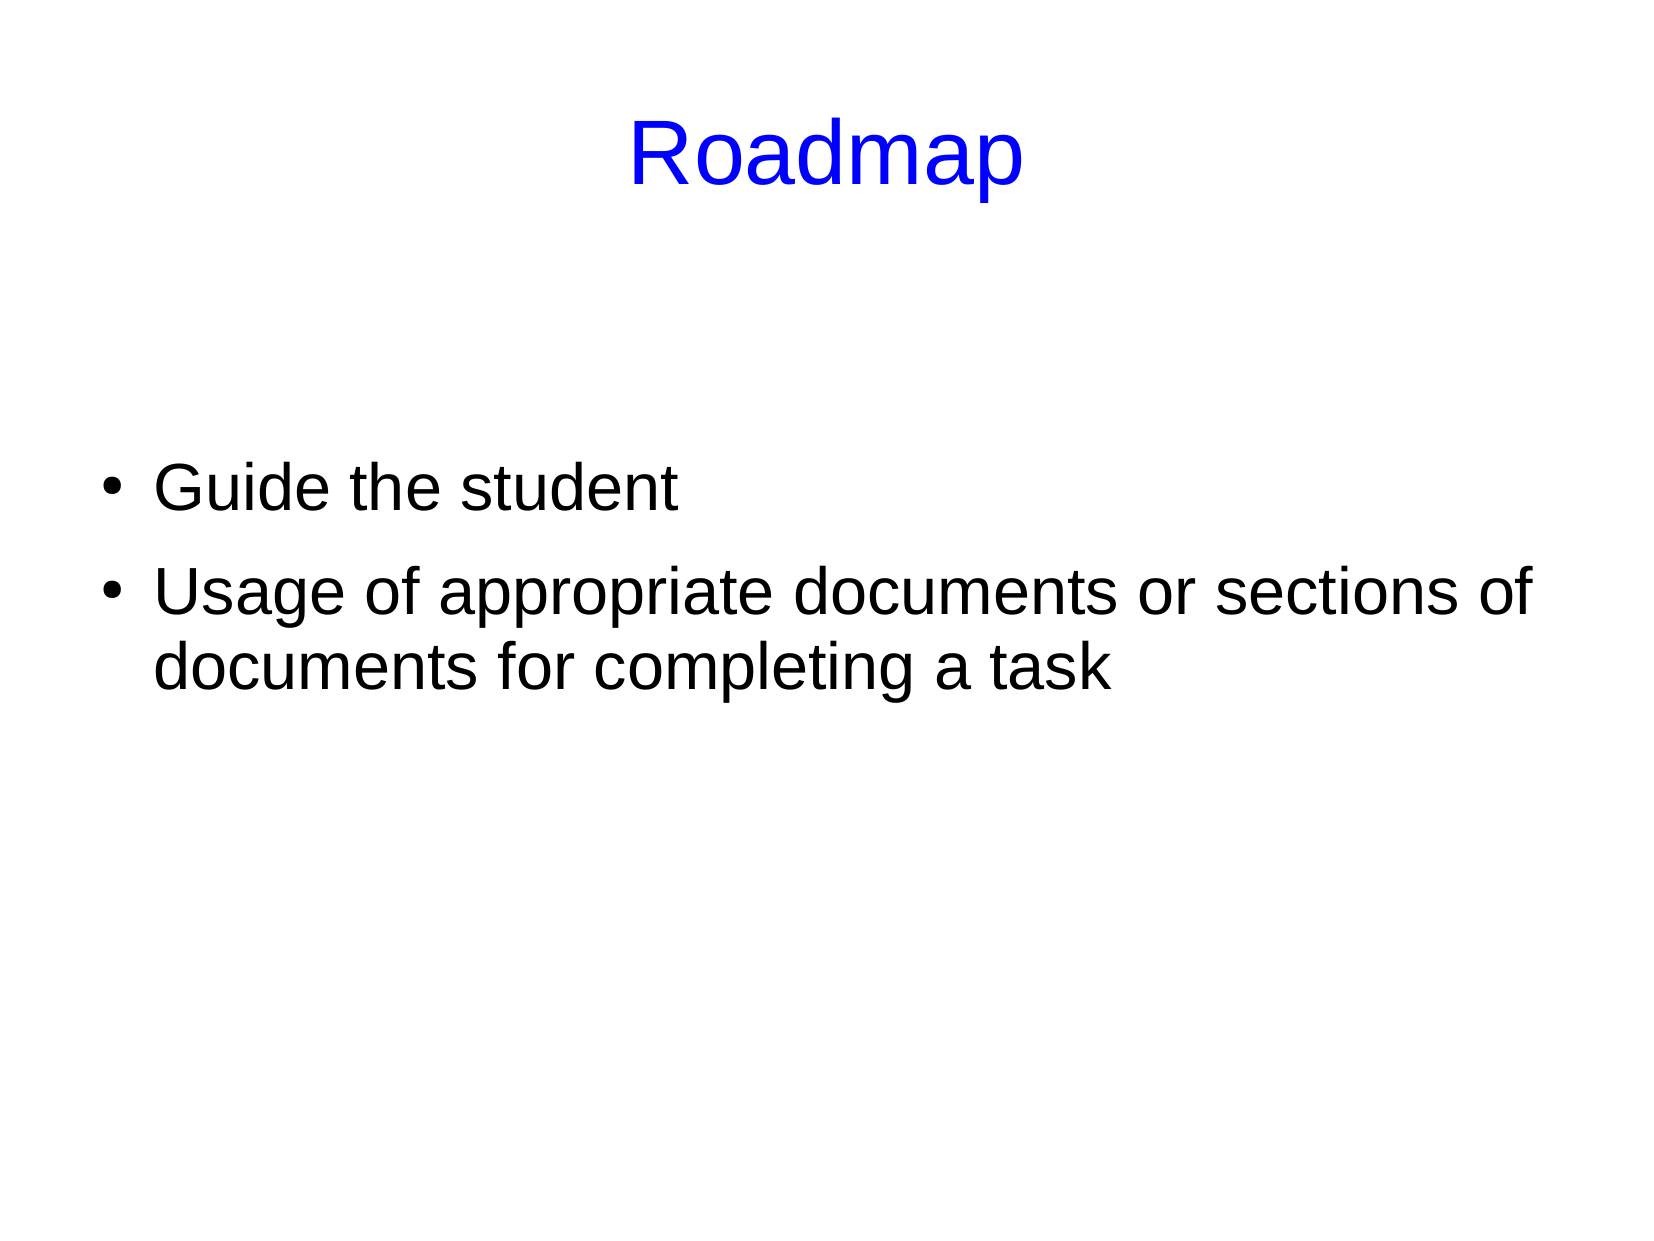

# Roadmap
Guide the student
Usage of appropriate documents or sections of documents for completing a task